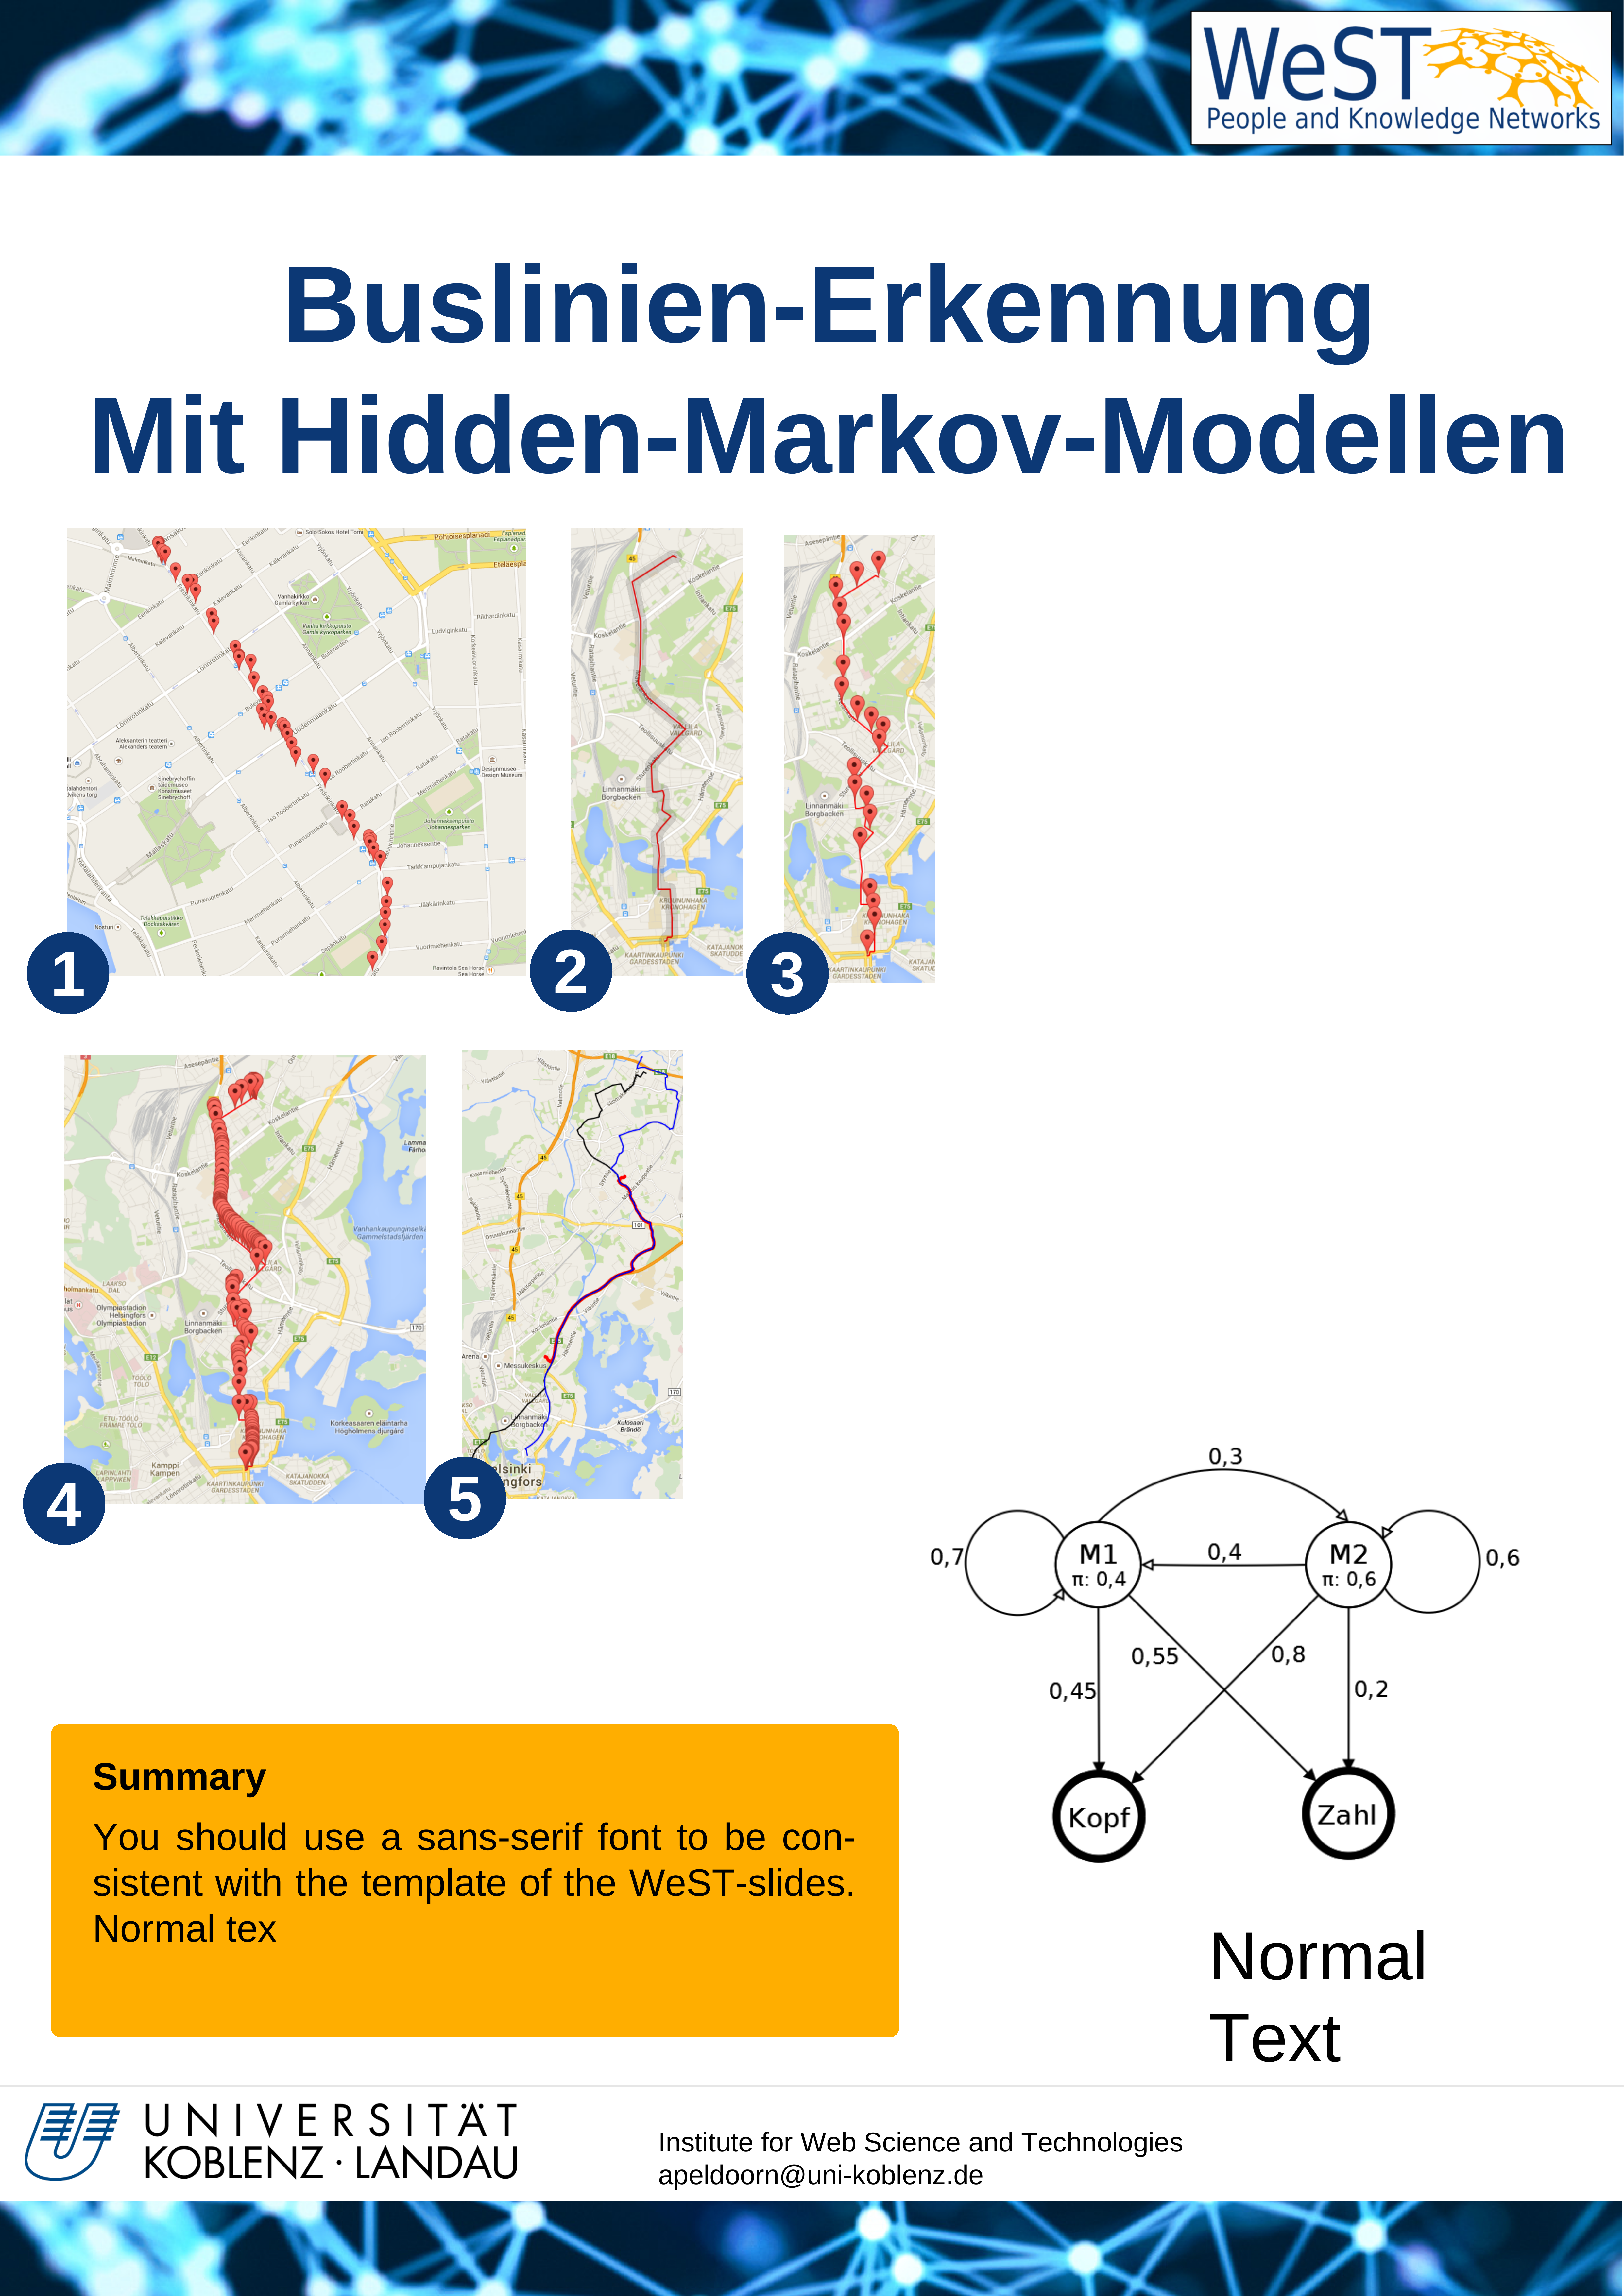

Buslinien-Erkennung
Mit Hidden-Markov-Modellen
2
1
3
5
4
Summary
You should use a sans-serif font to be con-sistent with the template of the WeST-slides. Normal tex
Normal Text
Institute for Web Science and Technologies
apeldoorn@uni-koblenz.de